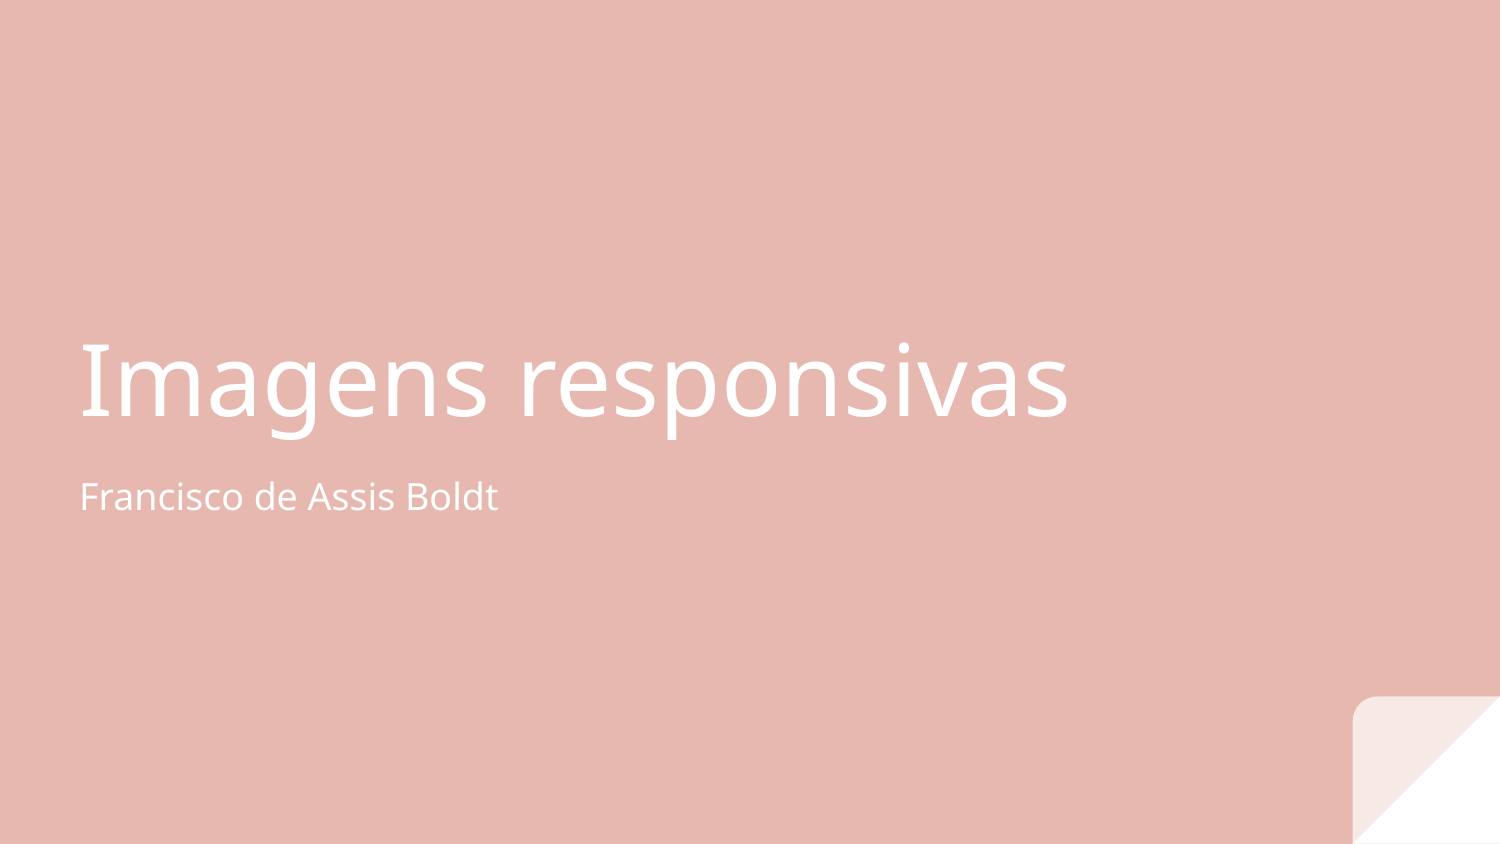

# Imagens responsivas
Francisco de Assis Boldt